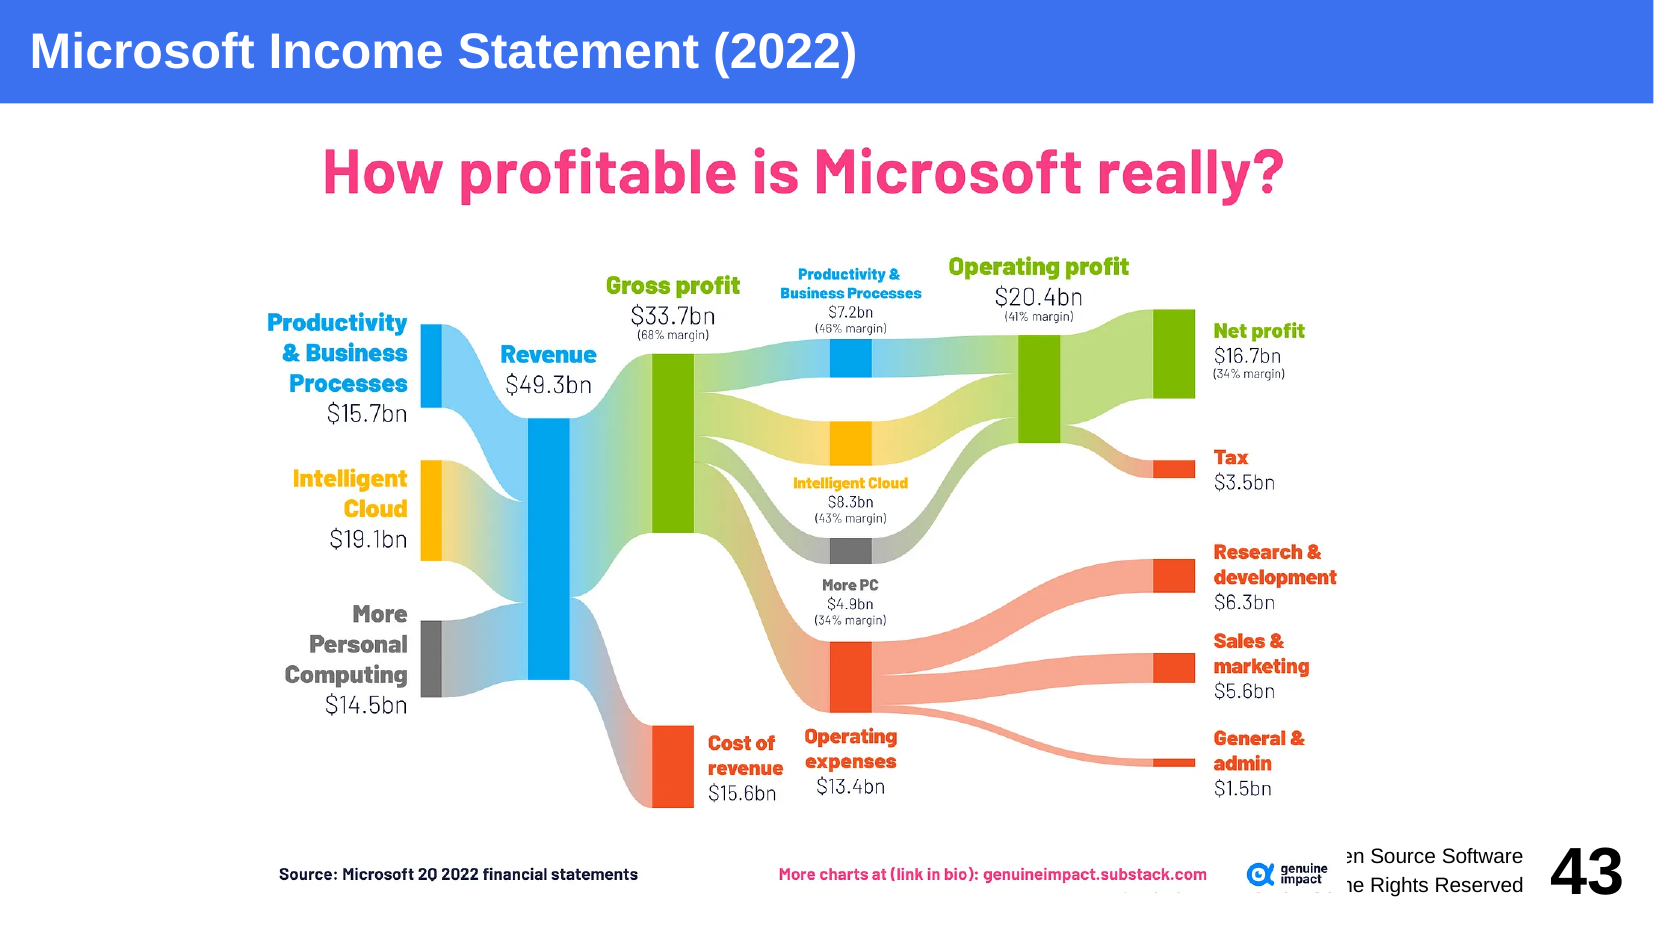

# Microsoft Income Statement (2022)
Free / Libre and Open Source Software
43
© 2019 Dirk Riehle - Some Rights Reserved